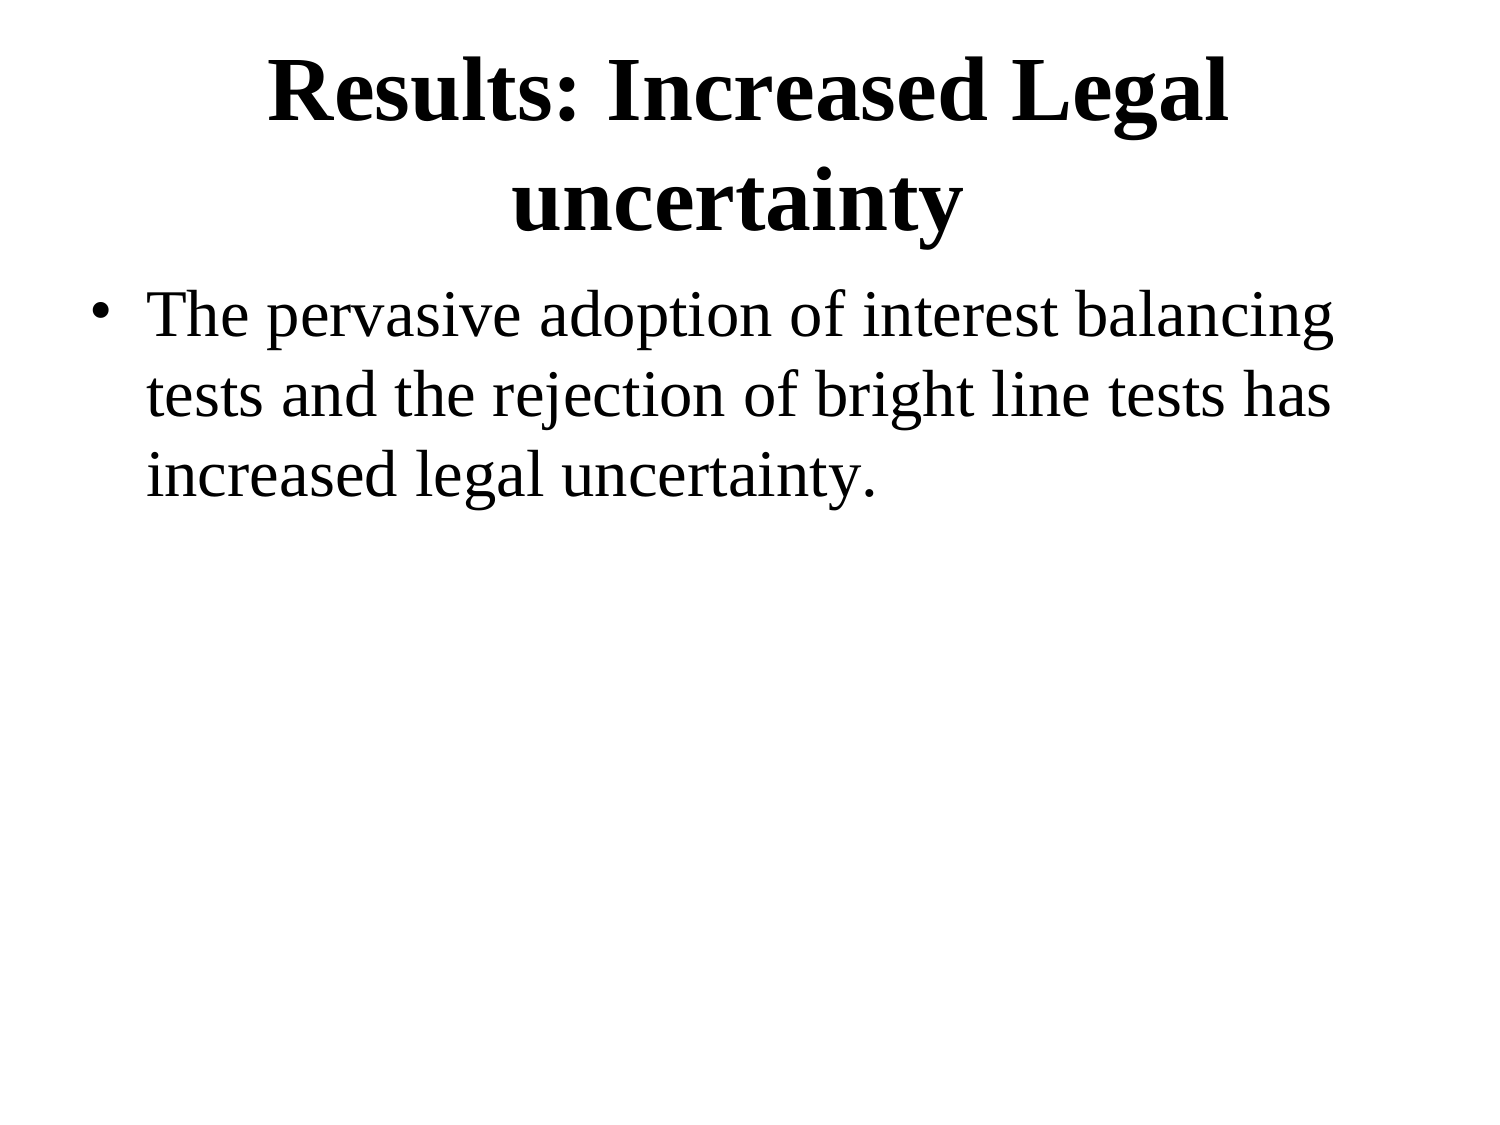

# Results: Increased Legal uncertainty
The pervasive adoption of interest balancing tests and the rejection of bright line tests has increased legal uncertainty.